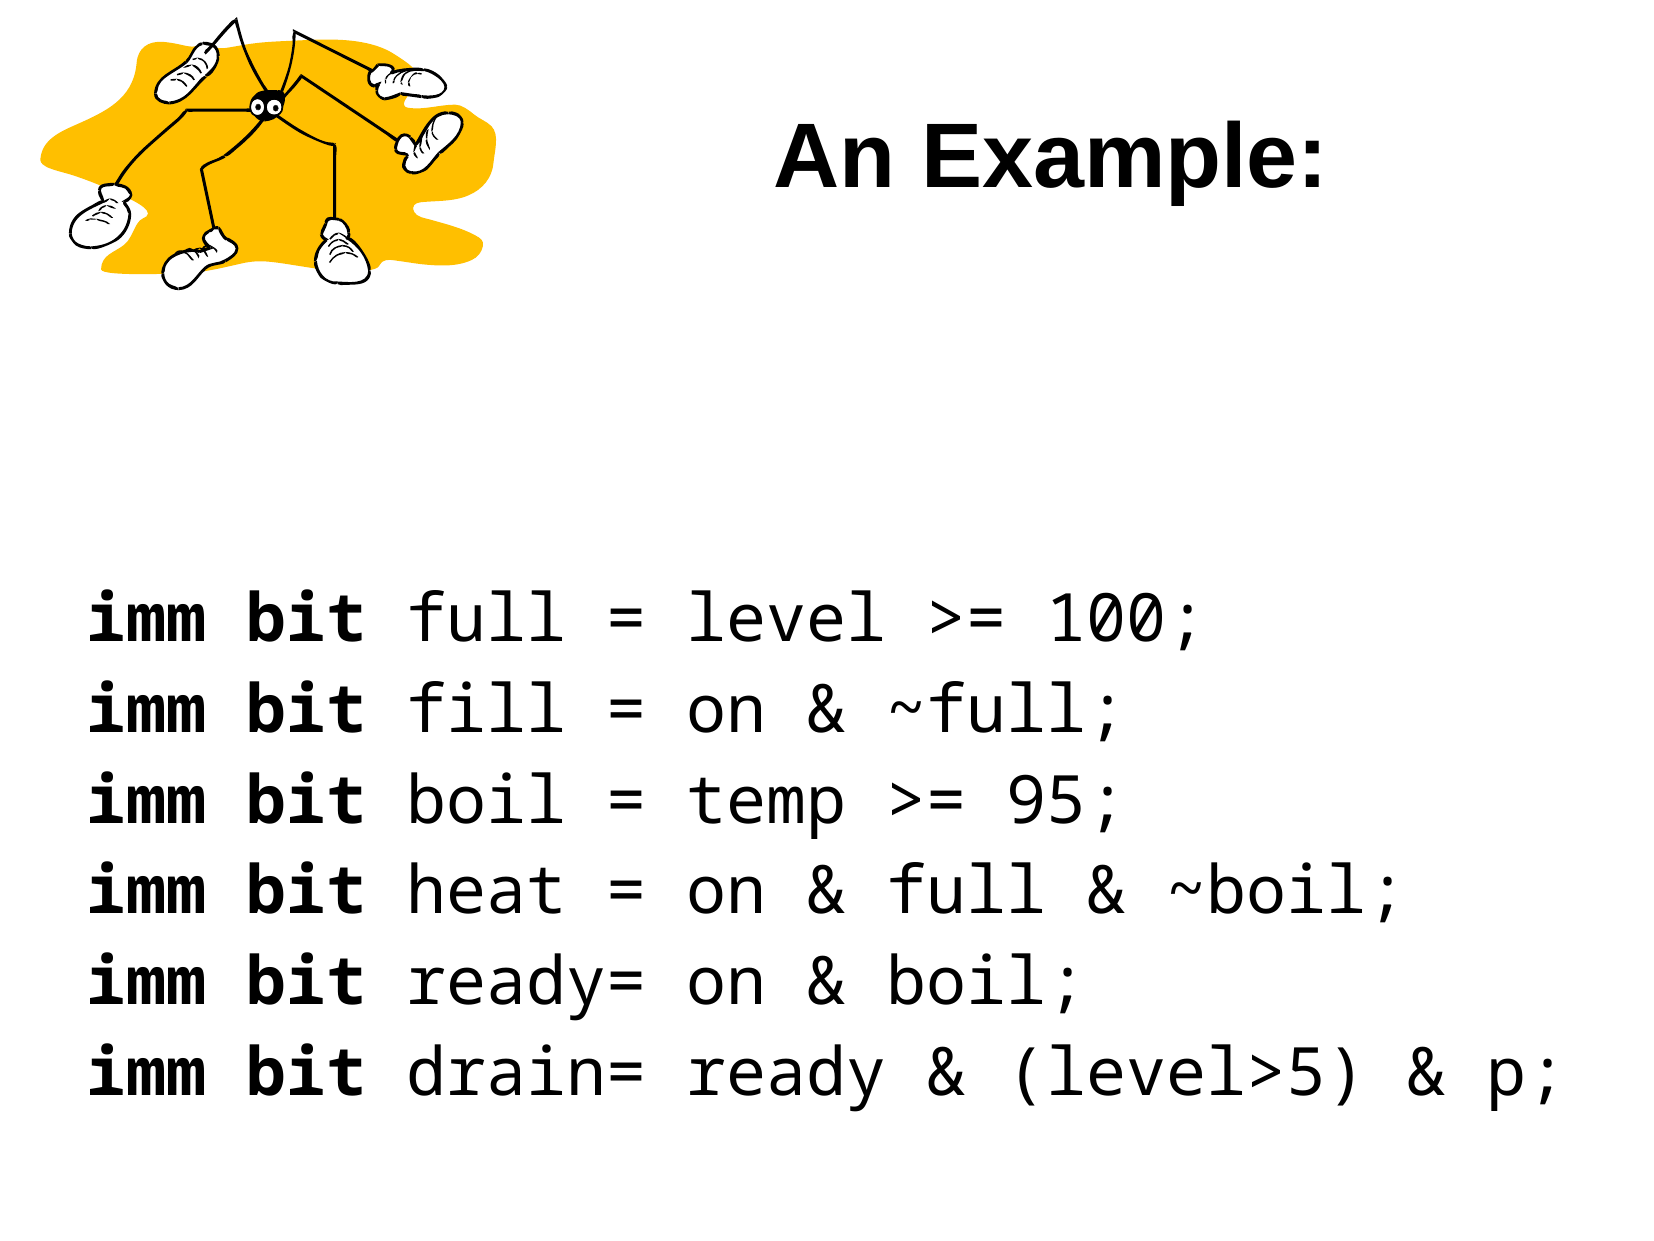

# An Example:
imm bit full = level >= 100;
imm bit fill = on & ~full;
imm bit boil = temp >= 95;
imm bit heat = on & full & ~boil;
imm bit ready= on & boil;
imm bit drain= ready & (level>5) & p;